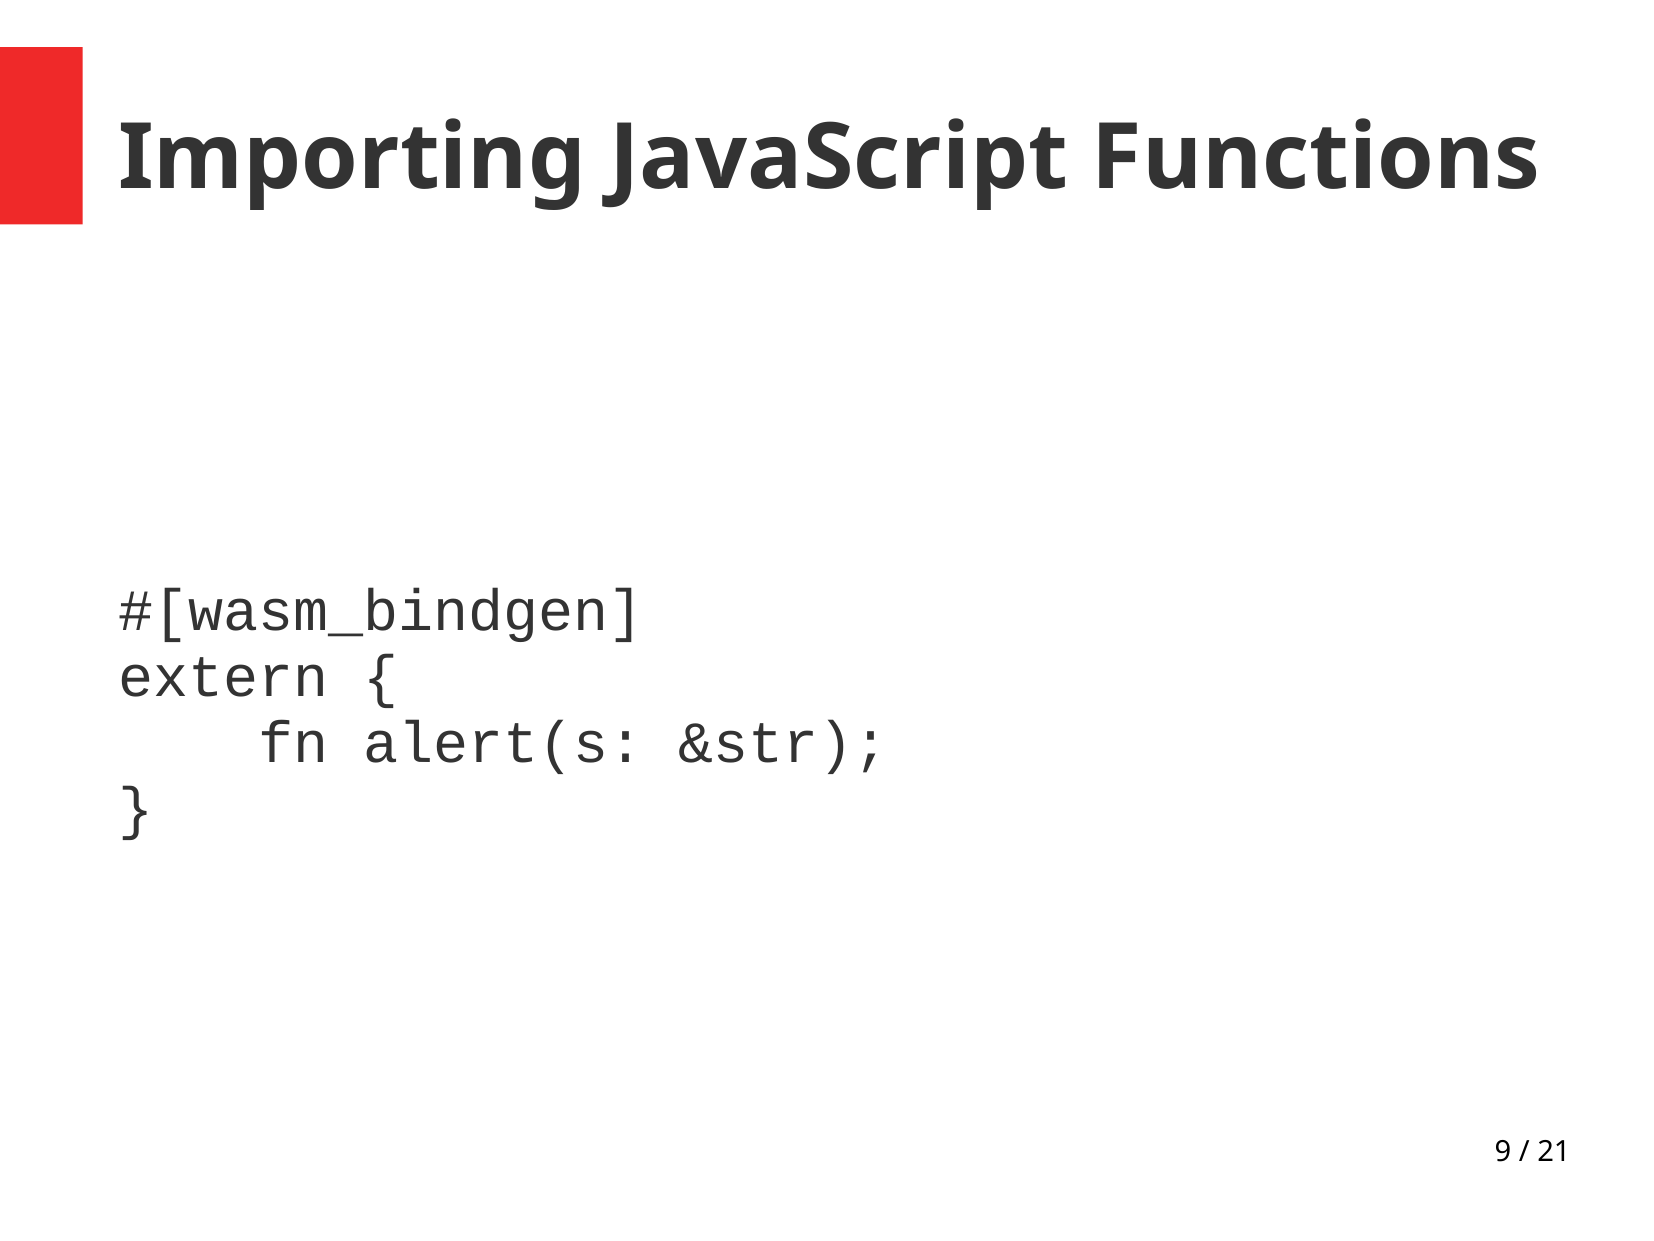

# Importing JavaScript Functions
#[wasm_bindgen]
extern {
 fn alert(s: &str);
}
9